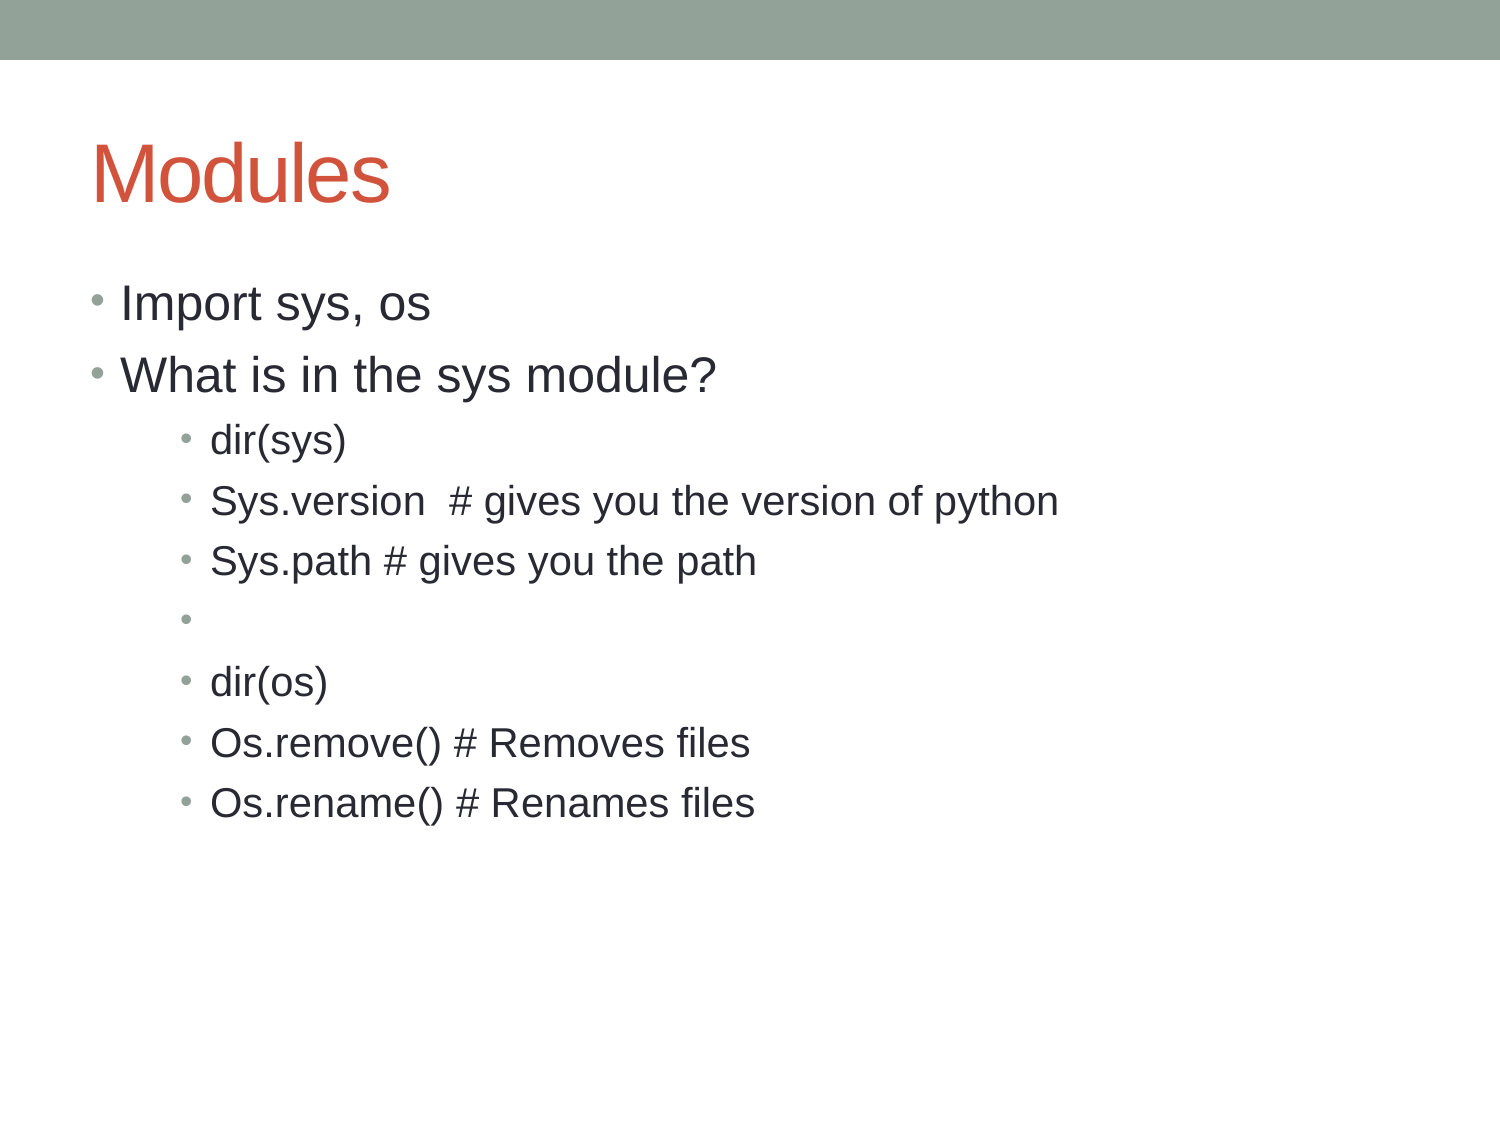

# Modules
Import sys, os
What is in the sys module?
dir(sys)
Sys.version # gives you the version of python
Sys.path # gives you the path
dir(os)
Os.remove() # Removes files
Os.rename() # Renames files